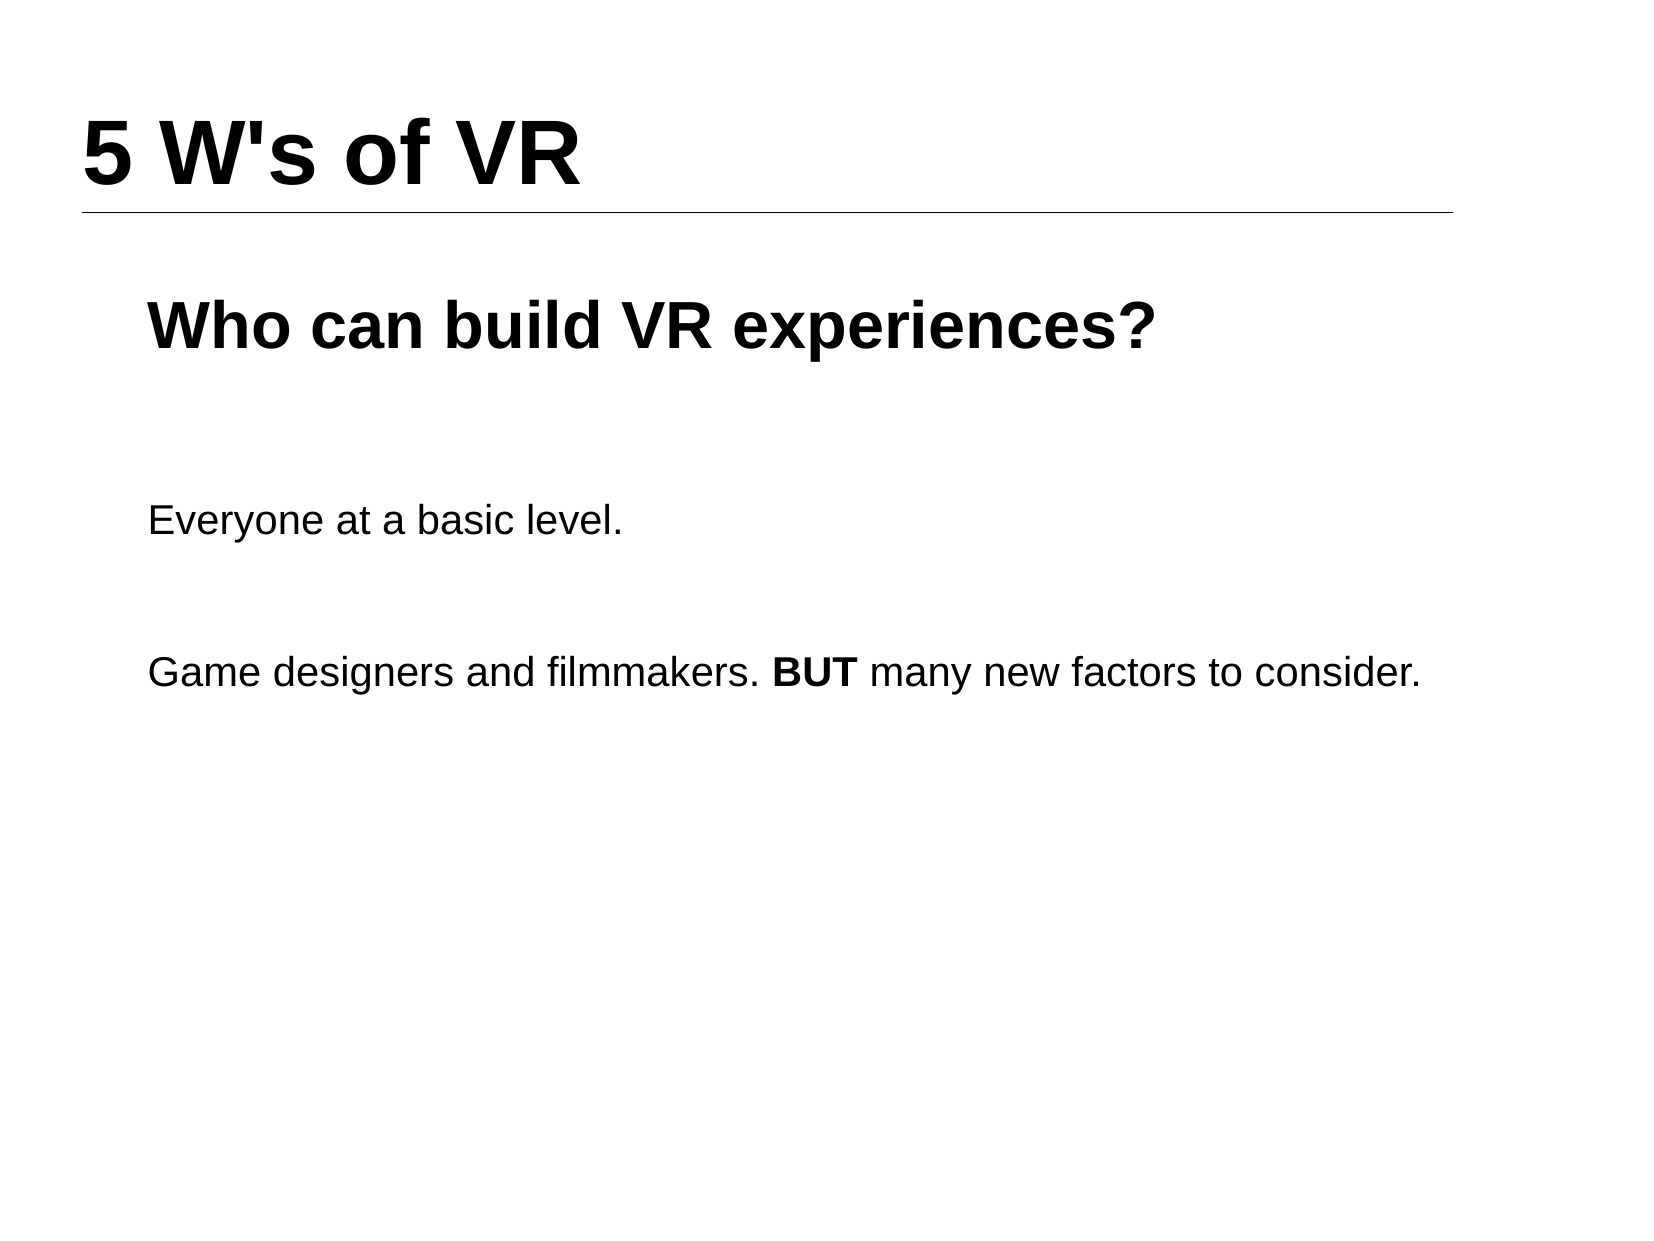

# 5 W's of VR
Who can build VR experiences?
Everyone at a basic level.
Game designers and filmmakers. BUT many new factors to consider.